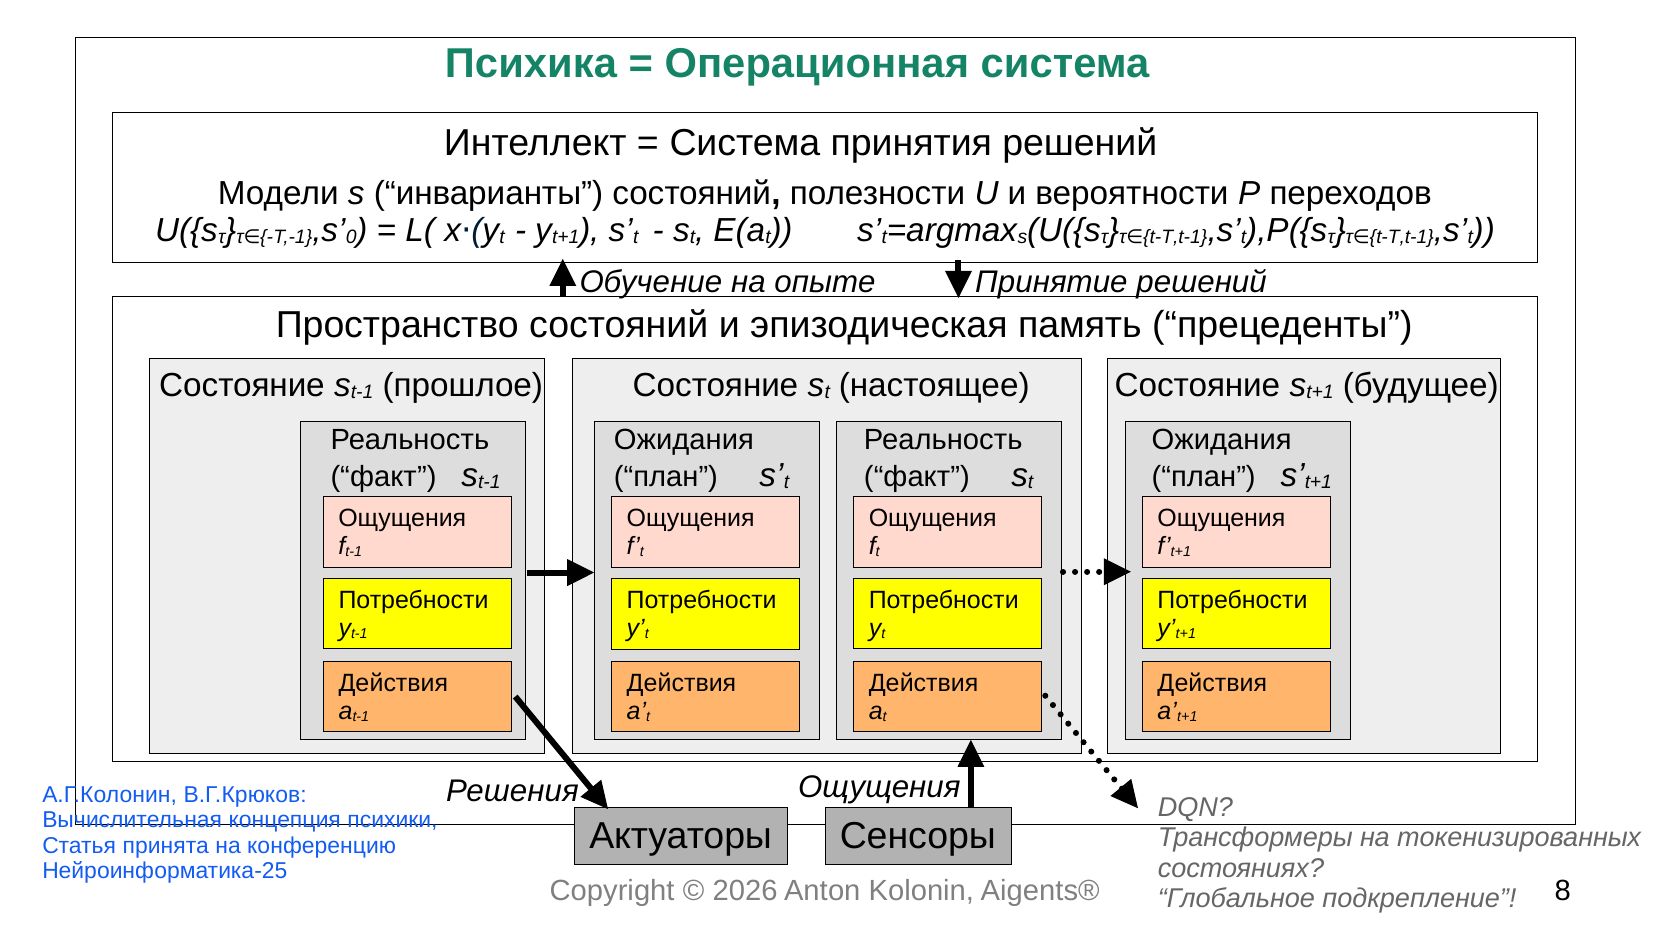

Психика = Операционная система
Интеллект = Система принятия решений
Модели s (“инварианты”) состояний, полезности U и вероятности P переходов
U({sτ}τ∈{-Τ,-1}​,s’0) = L( x⋅(yt - yt+1), s’t - st, E(at)) s’t=argmaxs(U({sτ}τ∈{t-Τ,t-1}​,s’t),P({sτ}τ∈{t-Τ,t-1}​,s’t))
Обучение на опыте
Принятие решений
Пространство состояний и эпизодическая память (“прецеденты”)
Состояние st-1 (прошлое)
Состояние st (настоящее)
Состояние st+1 (будущее)
Реальность
(“факт”) st-1
Ожидания
(“план”) s’t
Реальность
(“факт”) st
Ожидания
(“план”) s’t+1
Ощущения
ft-1
Ощущения
f’t
Ощущения
ft
Ощущения
f’t+1
Ощущения
f’t
Потребности
yt-1
Потребности
x’t
Потребности
yt
Потребности
y’t+1
Потребности
y’t
Действия
at-1
Действия
a’t
Действия
at
Действия
a’t+1
Действия
a’t
Ощущения
Решения
А.Г.Колонин, В.Г.Крюков:
Вычислительная концепция психики,
Статья принята на конференцию
Нейроинформатика-25
DQN?
Трансформеры на токенизированных
состояниях?
“Глобальное подкрепление”!
Актуаторы
Сенсоры
Copyright © 2026 Anton Kolonin, Aigents®
8